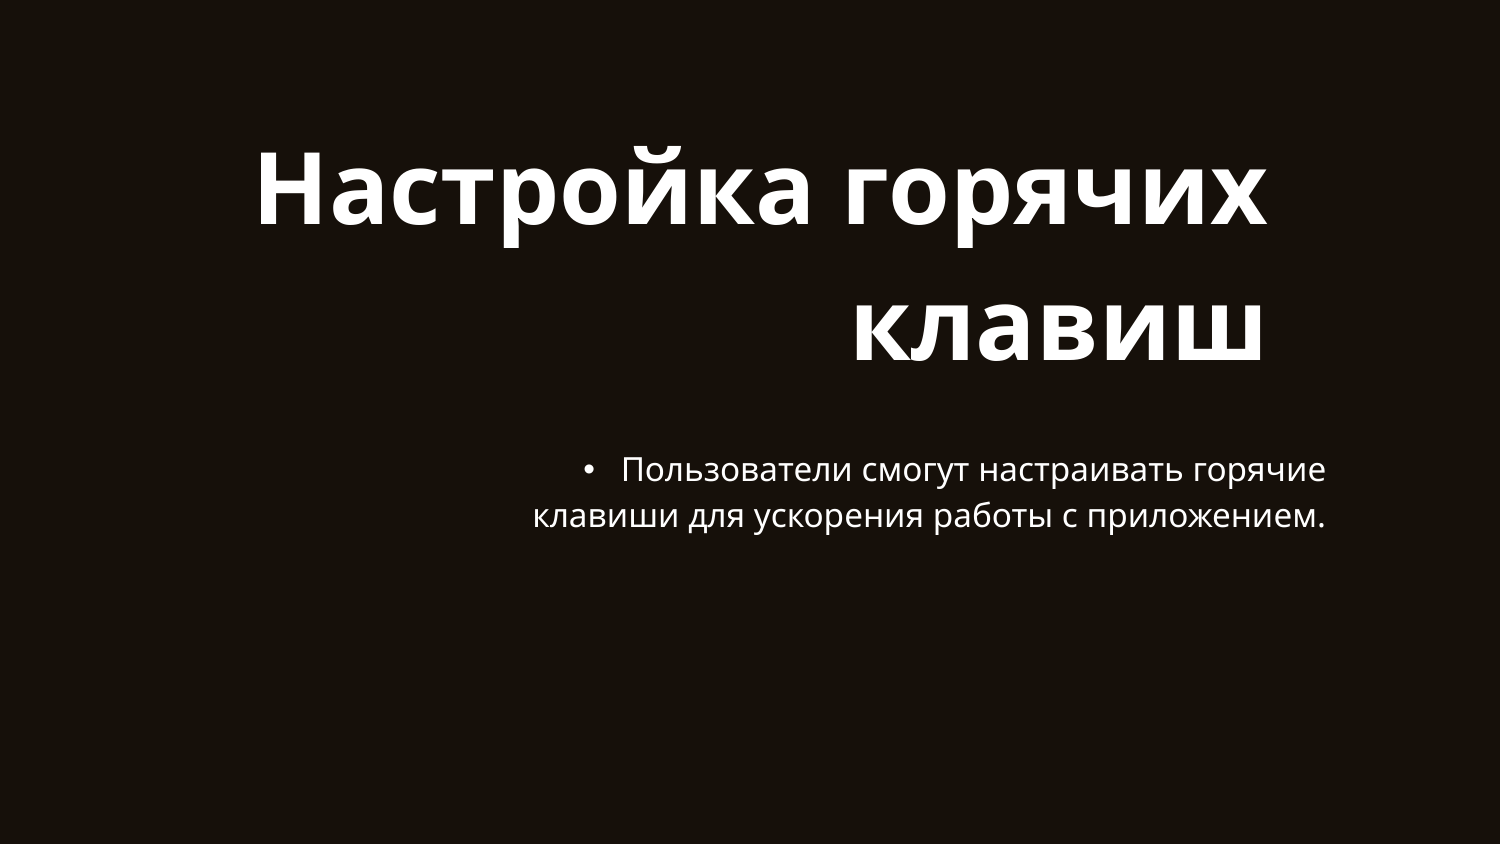

Настройка горячих клавиш
# Пользователи смогут настраивать горячие клавиши для ускорения работы с приложением.